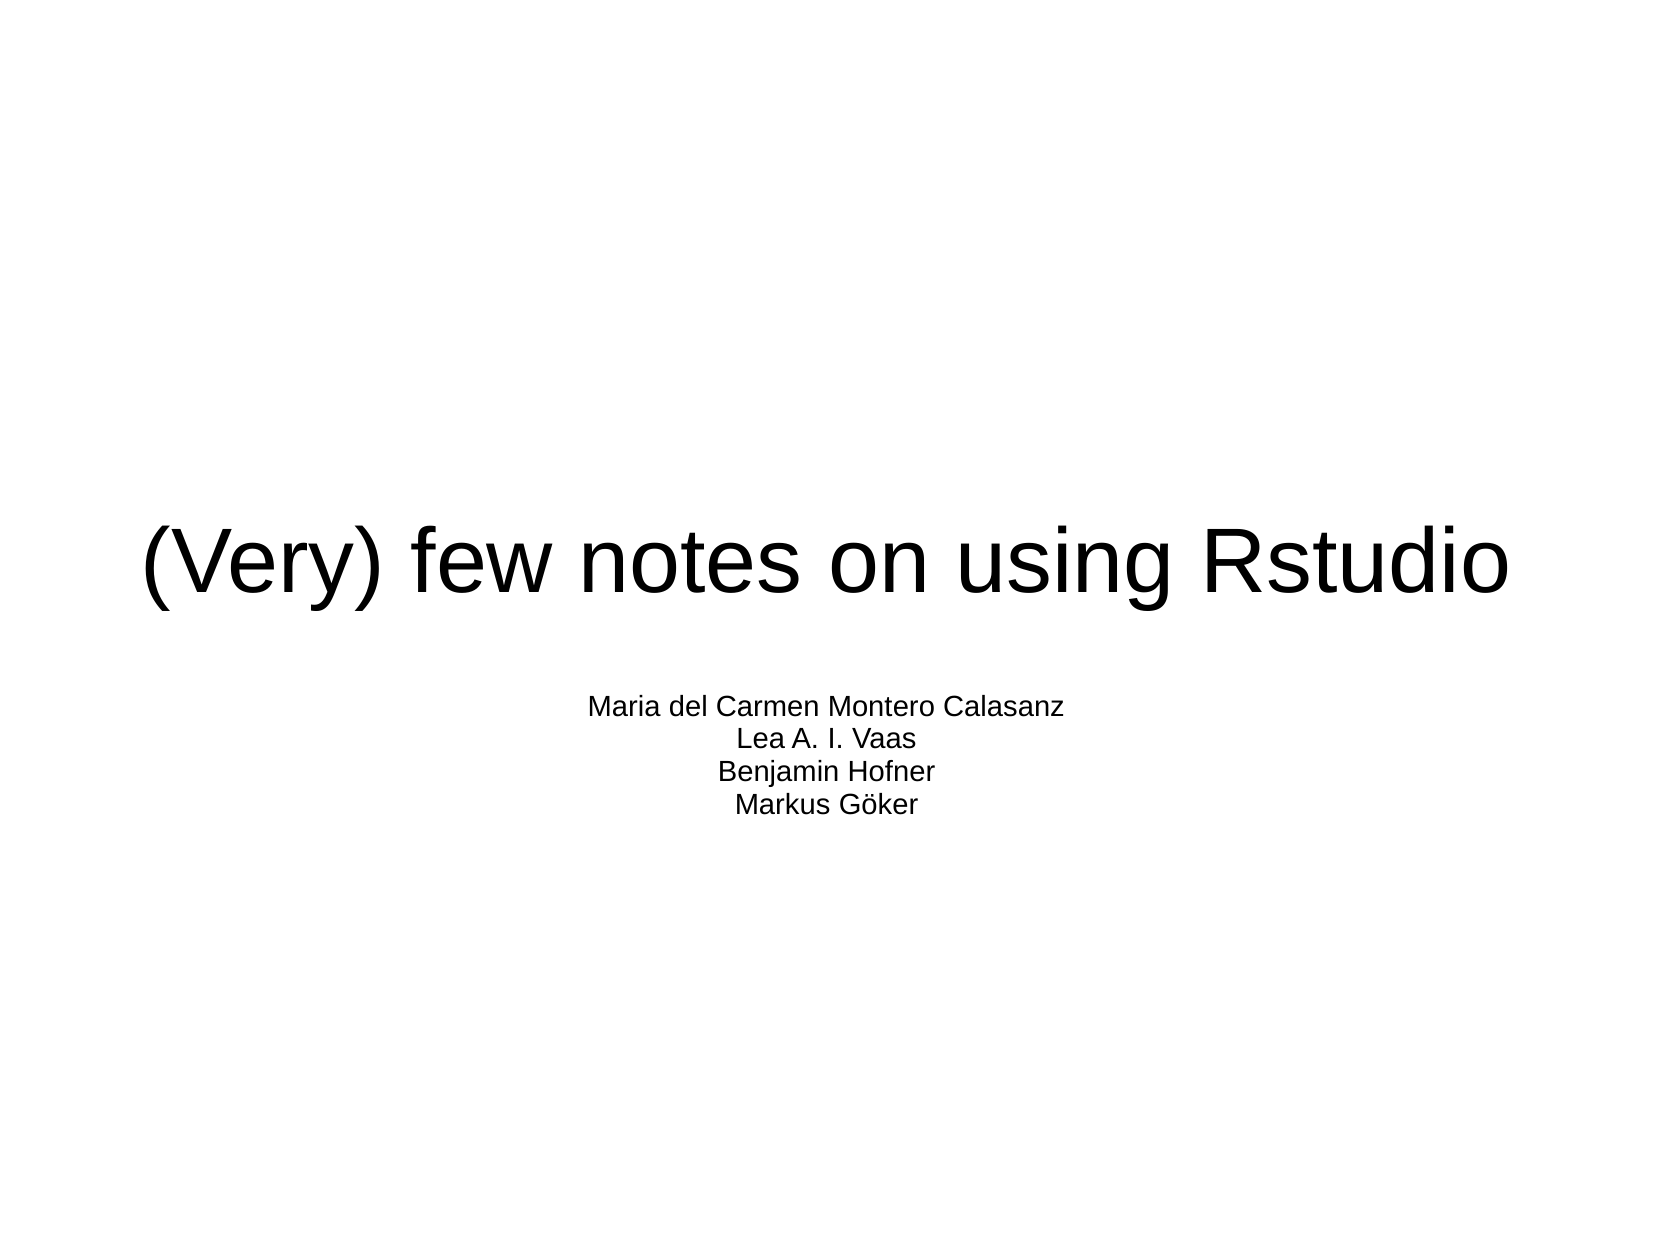

# (Very) few notes on using Rstudio
Maria del Carmen Montero Calasanz
Lea A. I. Vaas
Benjamin Hofner
Markus Göker